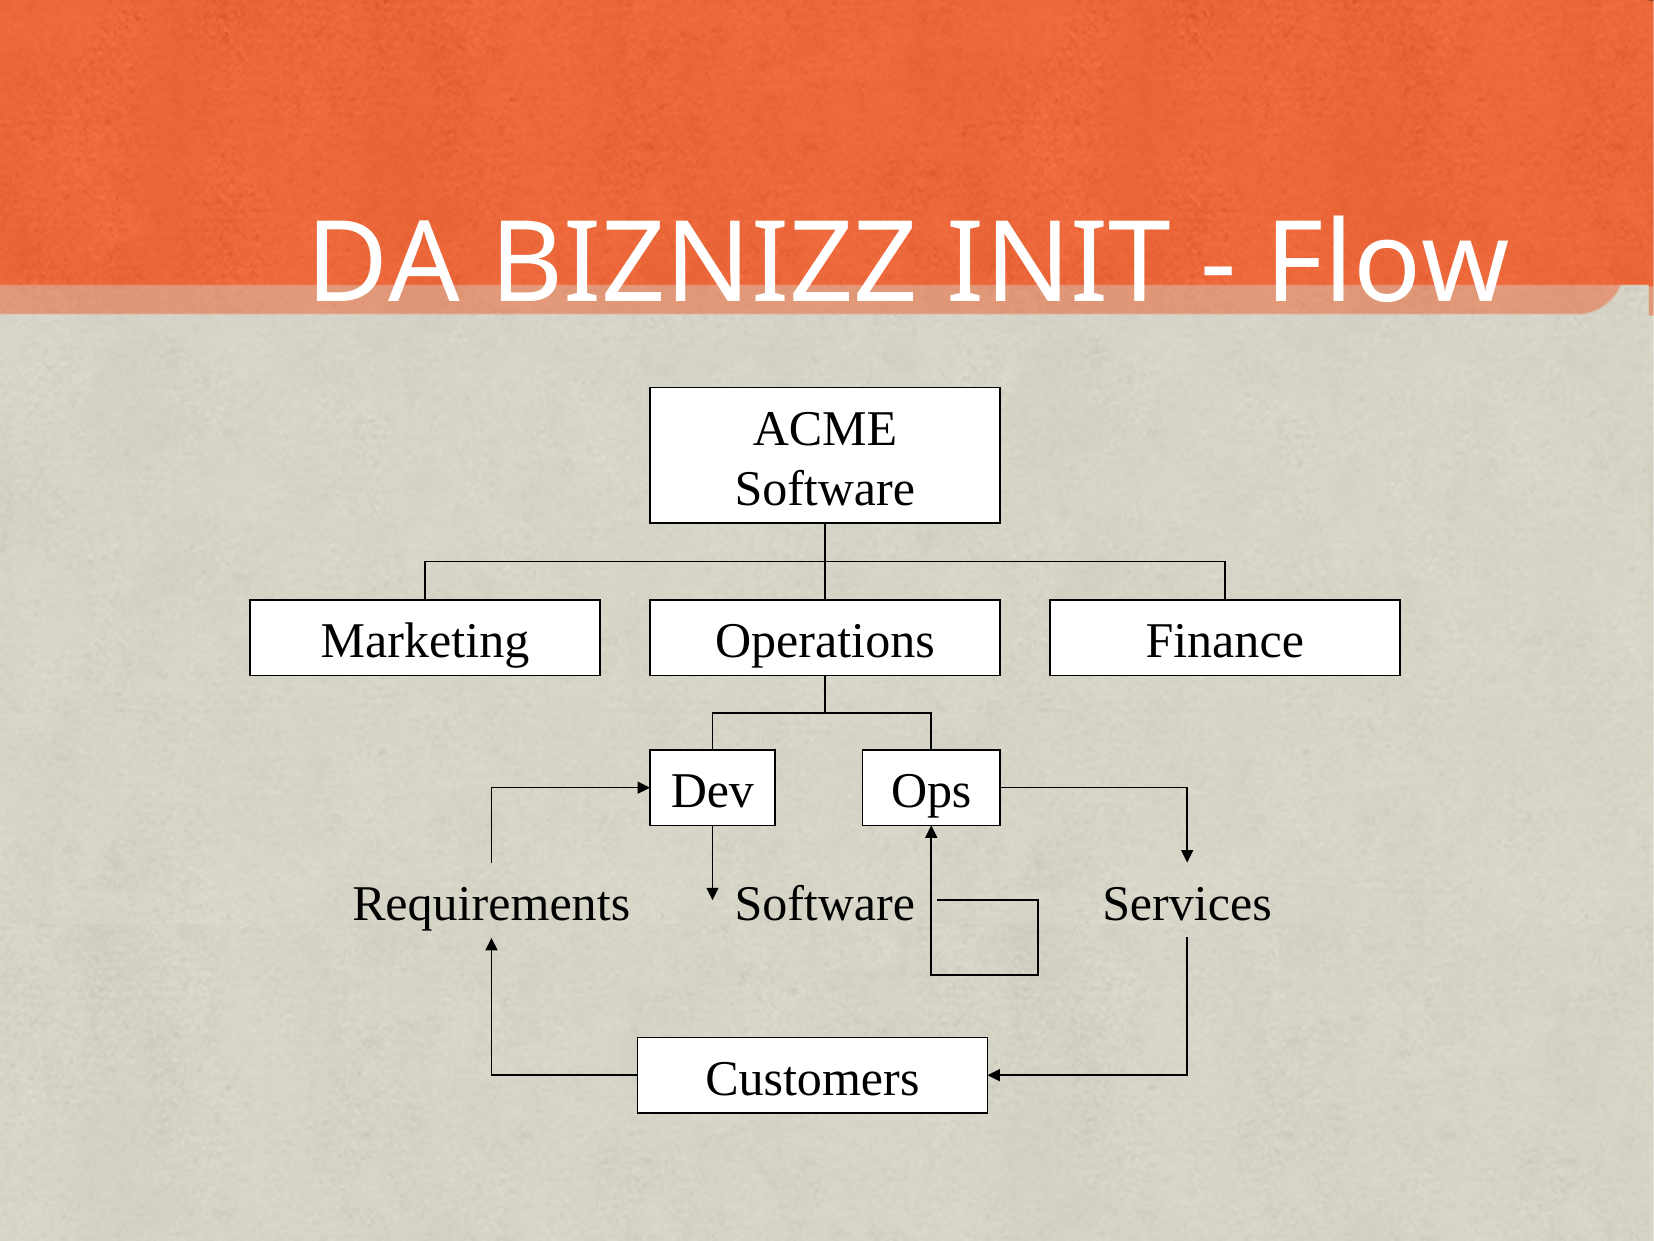

# DA BIZNIZZ INIT - Flow
ACME Software
Marketing
Operations
Finance
Dev
Ops
Requirements
Software
Services
Customers